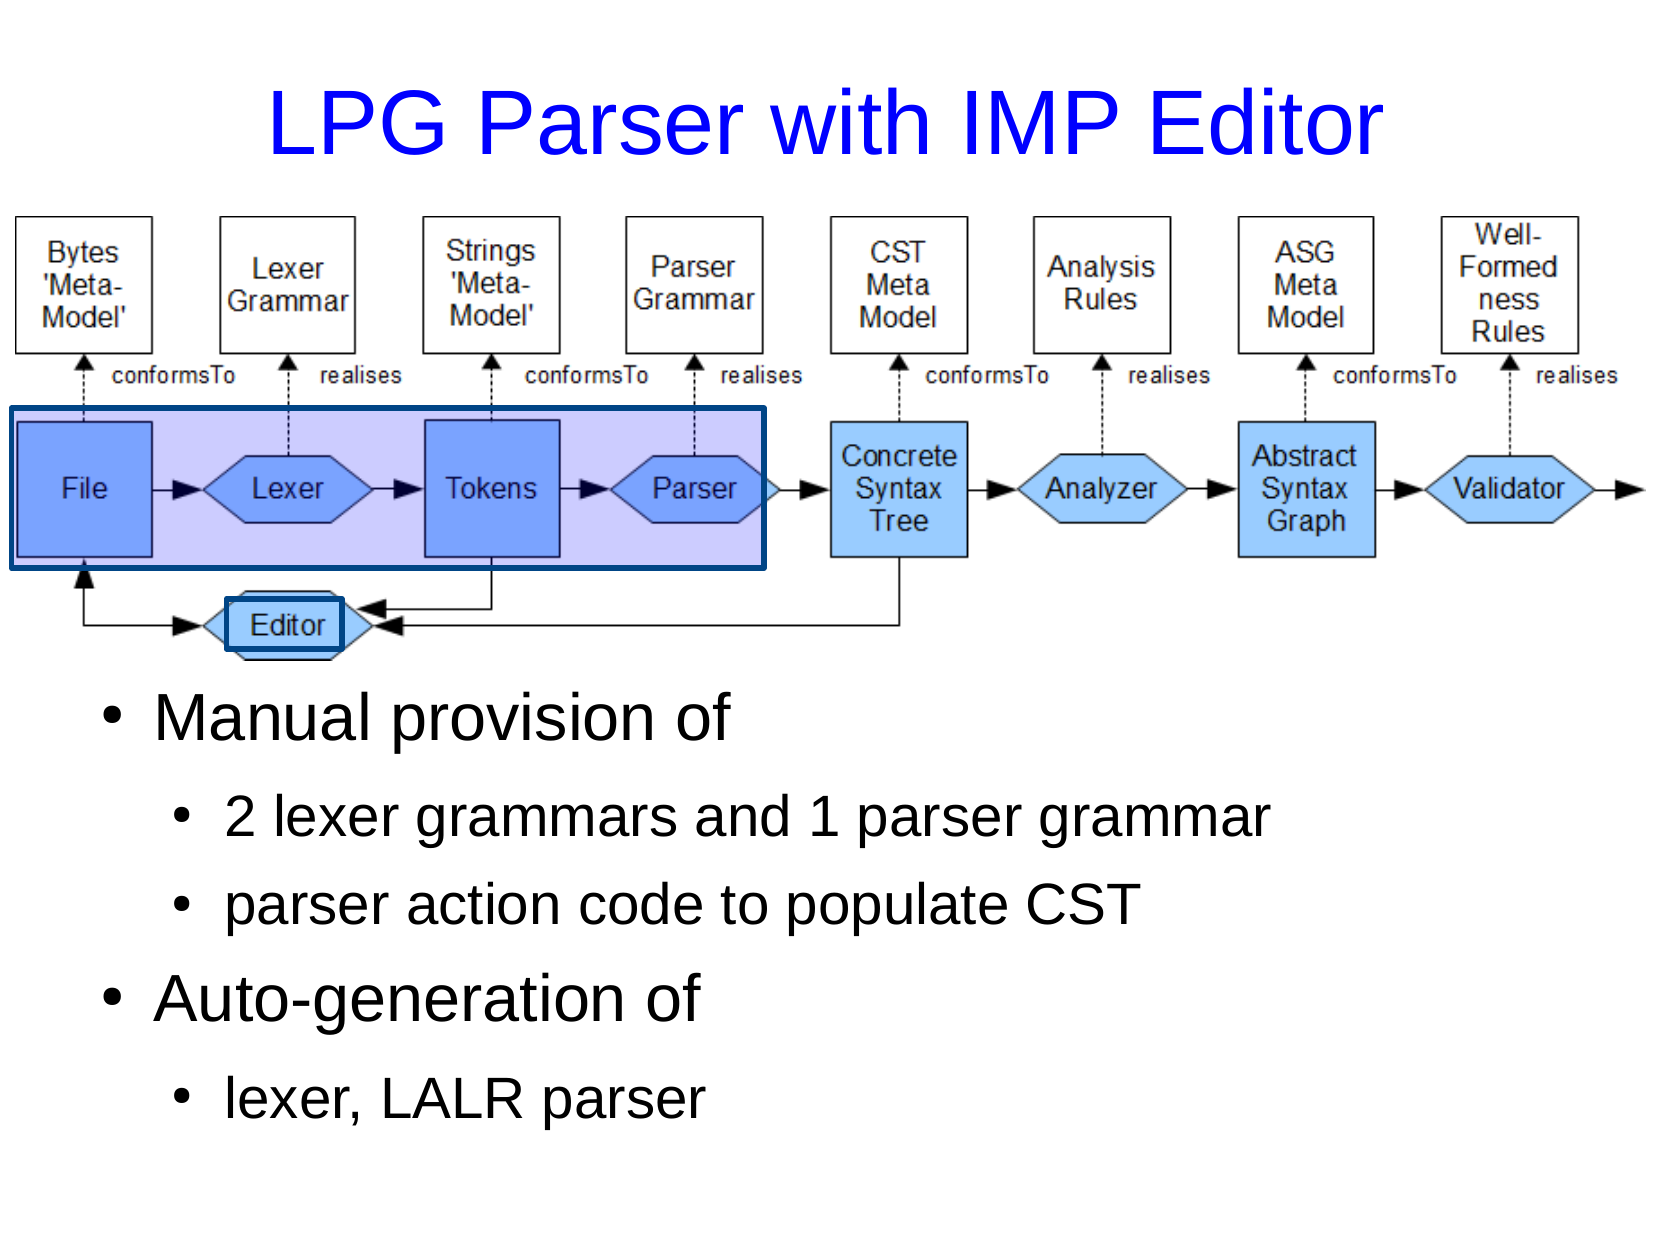

# LPG Parser with IMP Editor
Manual provision of
2 lexer grammars and 1 parser grammar
parser action code to populate CST
Auto-generation of
lexer, LALR parser